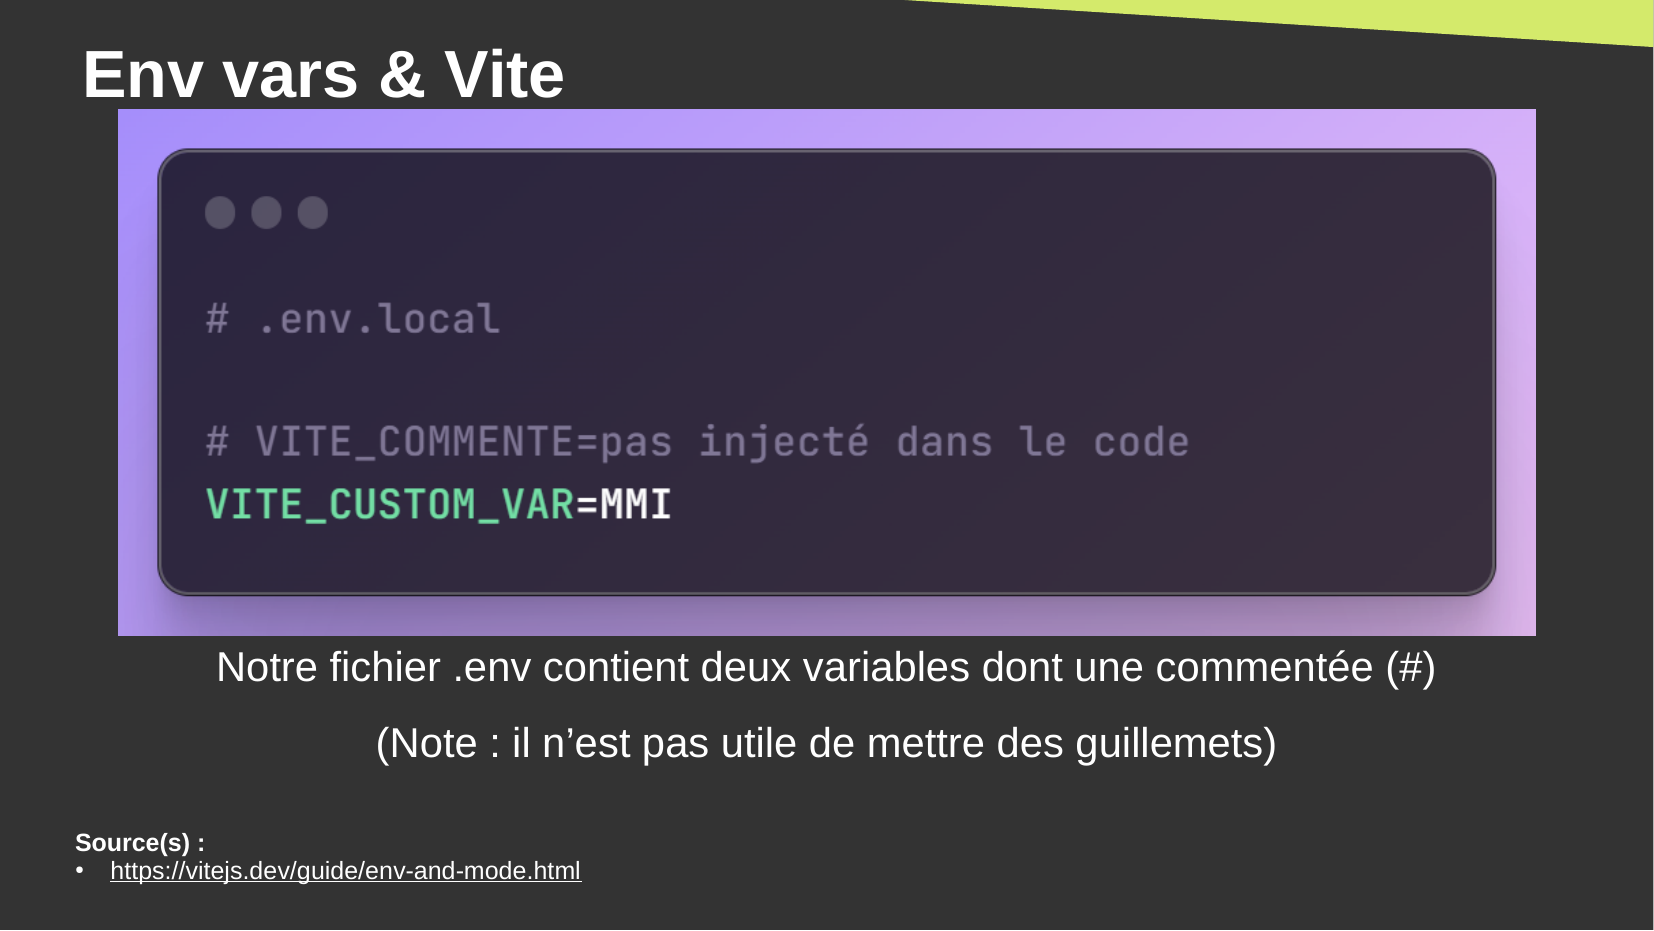

# Env vars & Vite
Notre fichier .env contient deux variables dont une commentée (#)
(Note : il n’est pas utile de mettre des guillemets)
Source(s) :
https://vitejs.dev/guide/env-and-mode.html